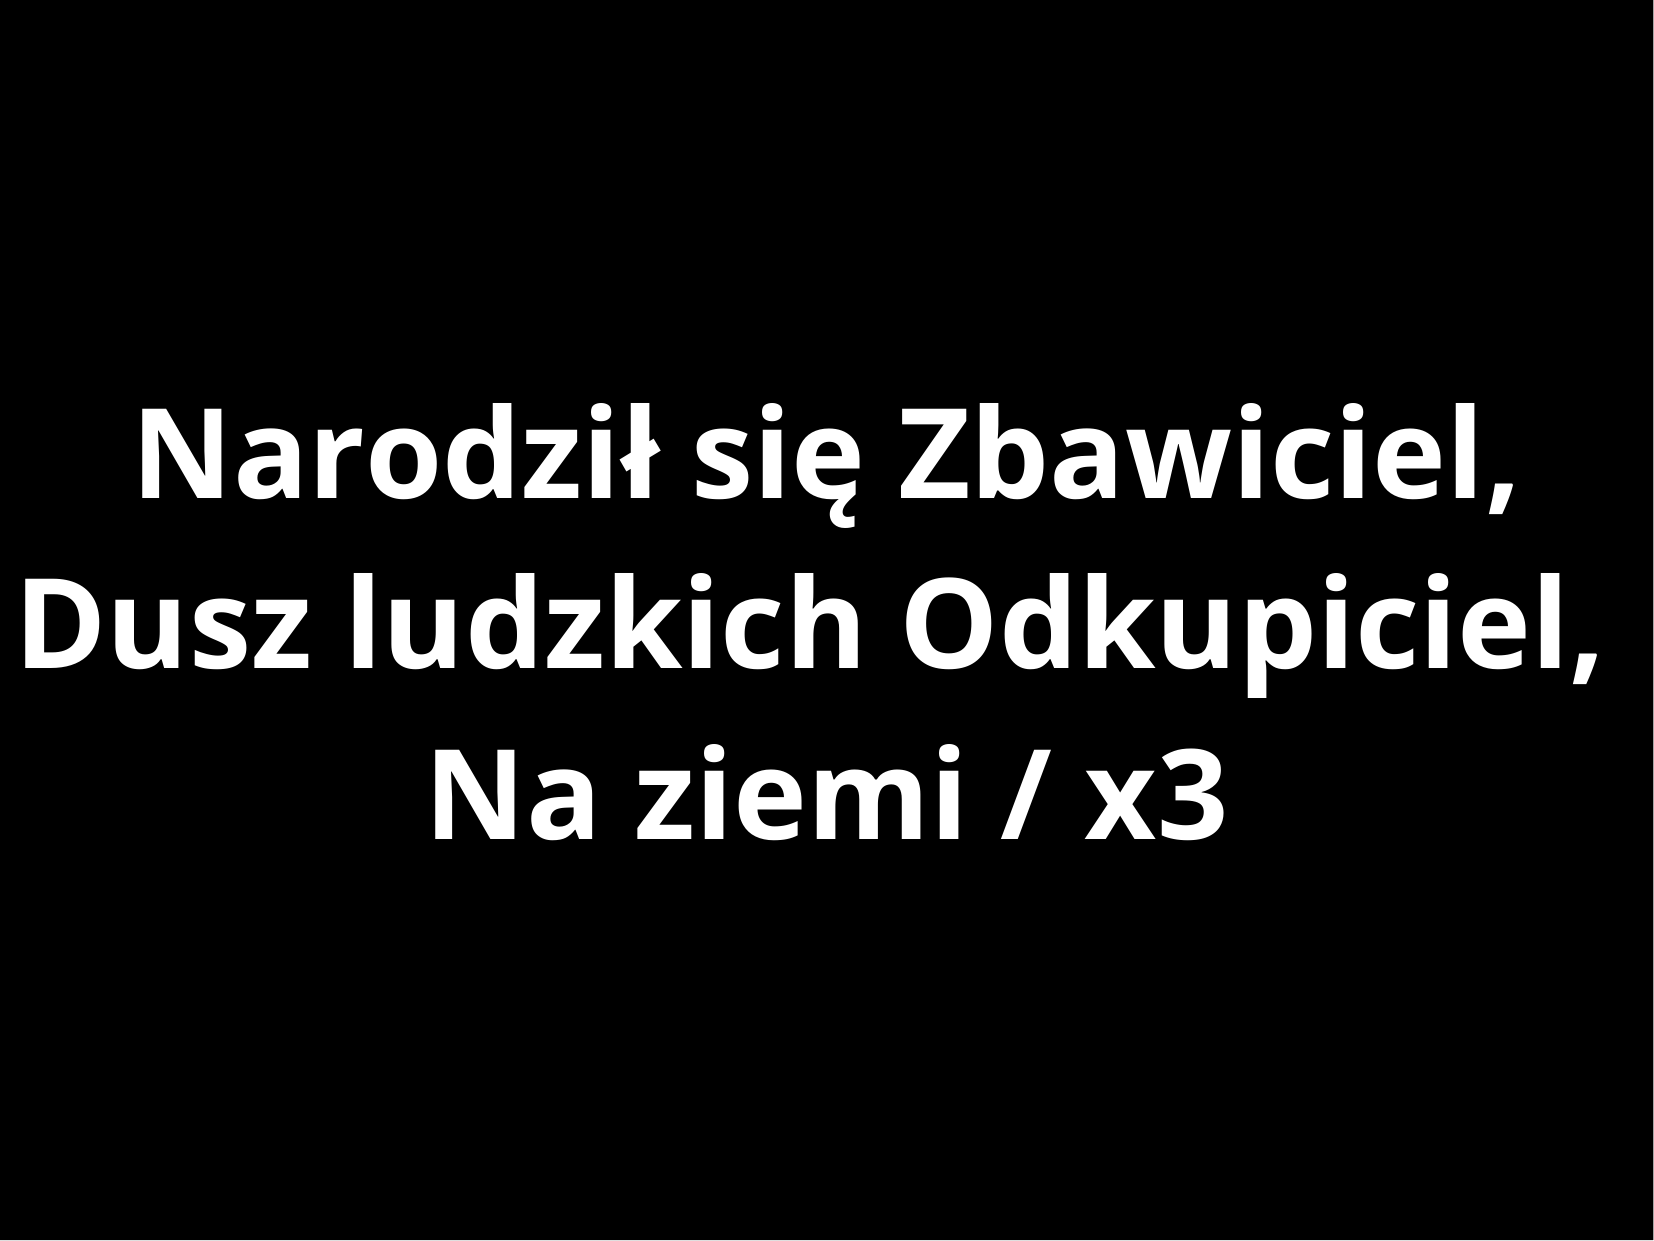

# Narodził się Zbawiciel, Dusz ludzkich Odkupiciel, Na ziemi / x3